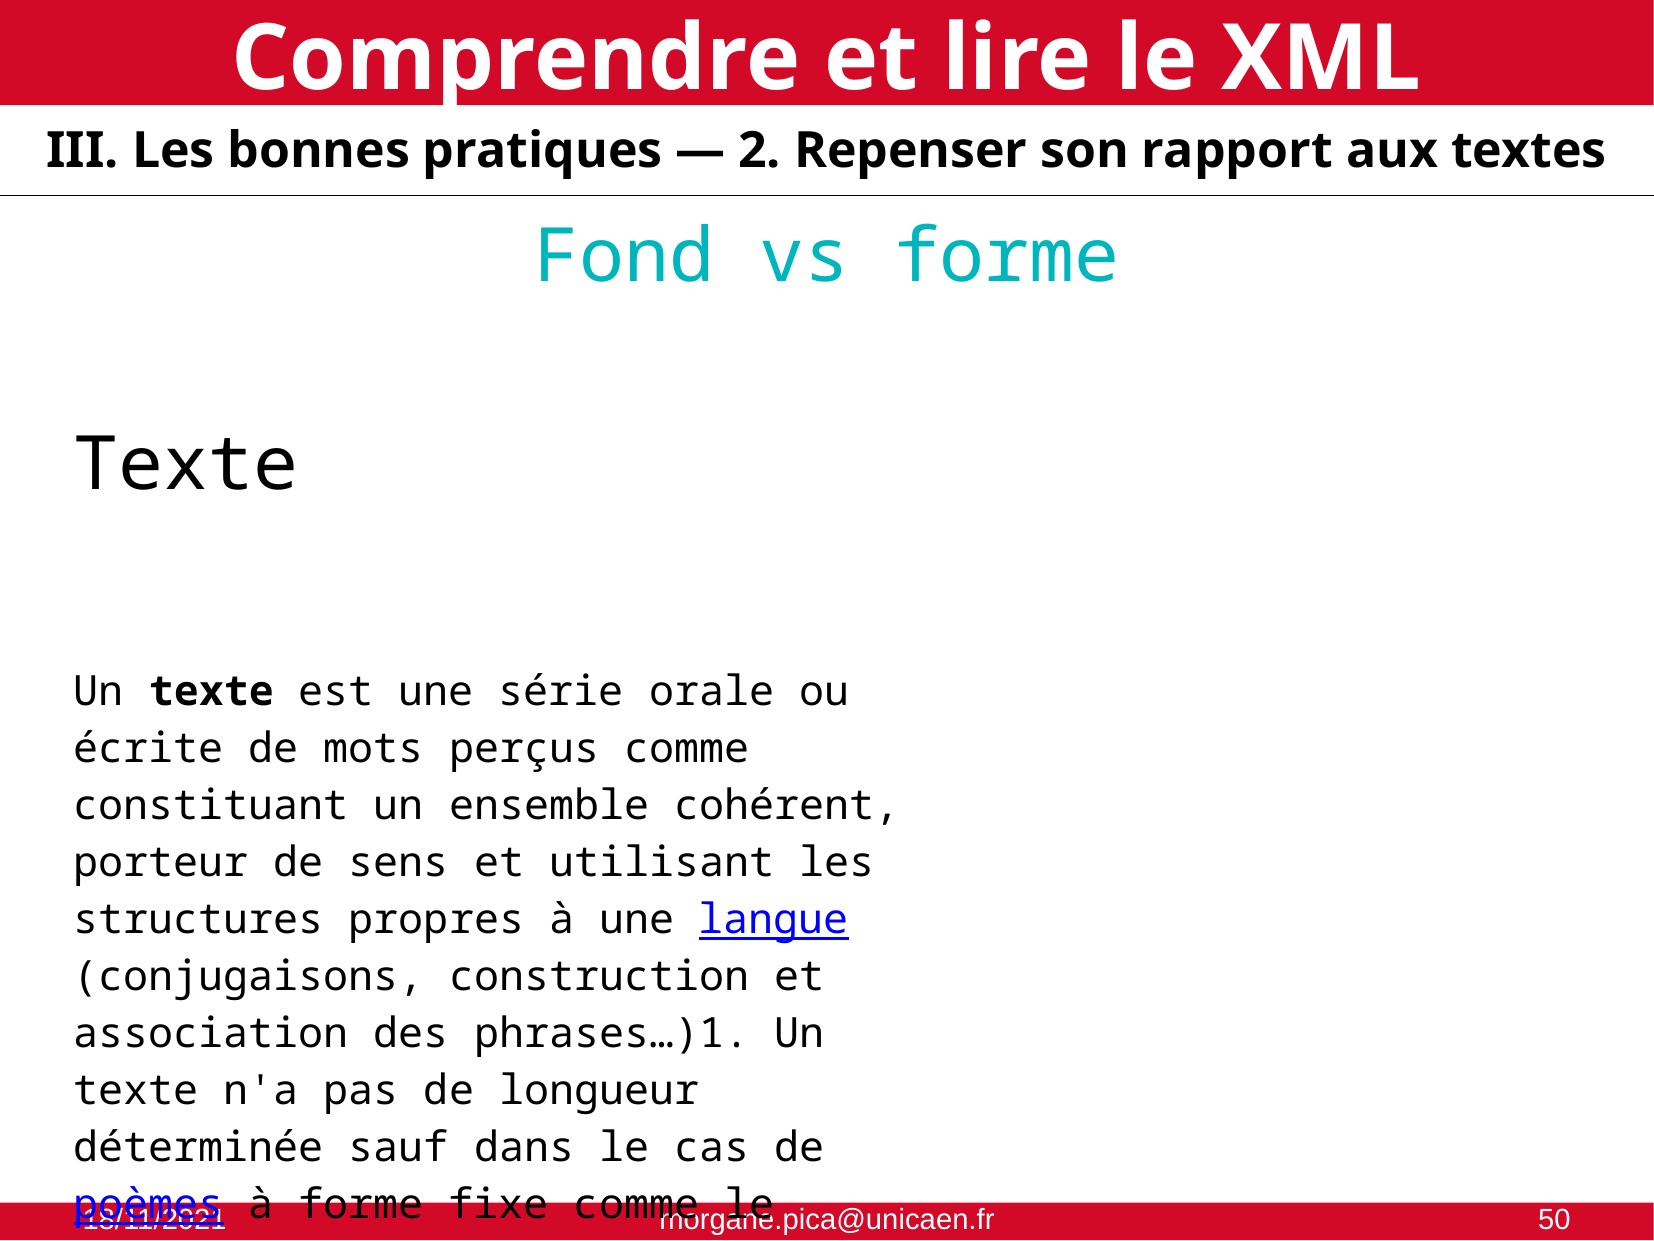

# Comprendre et lire le XML
III. Les bonnes pratiques — 2. Repenser son rapport aux textes
Fond vs forme
Texte
Un texte est une série orale ou écrite de mots perçus comme constituant un ensemble cohérent, porteur de sens et utilisant les structures propres à une langue (conjugaisons, construction et association des phrases…)1. Un texte n'a pas de longueur déterminée sauf dans le cas de poèmes à forme fixe comme le sonnet ou le haïku.
L'étude formelle des textes s'appuie sur la linguistique, qui est l'approche scientifique du langage.
18/11/2021
morgane.pica@unicaen.fr
50